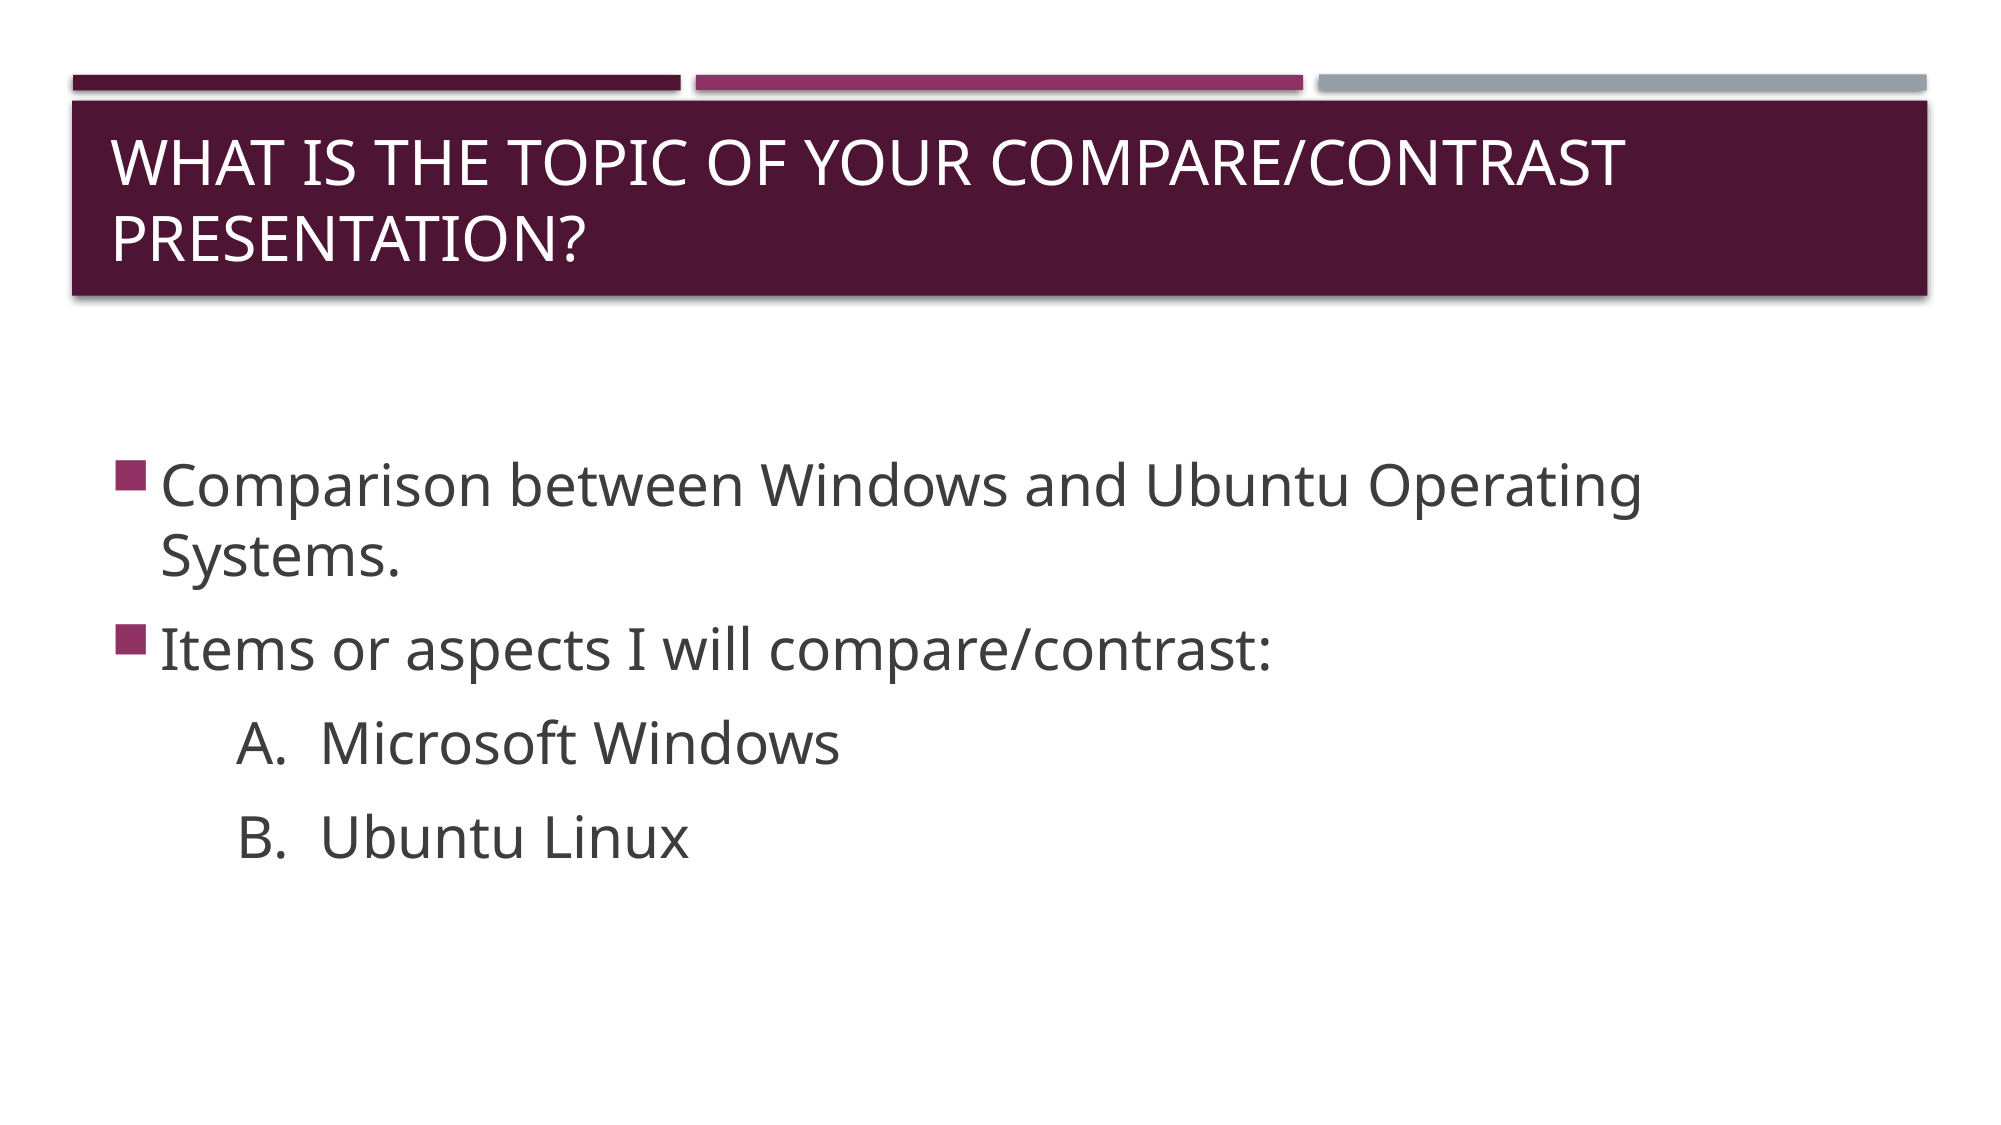

# What is The Topic of Your Compare/contrast presentation?
Comparison between Windows and Ubuntu Operating Systems.
Items or aspects I will compare/contrast:
 A. Microsoft Windows
 B. Ubuntu Linux